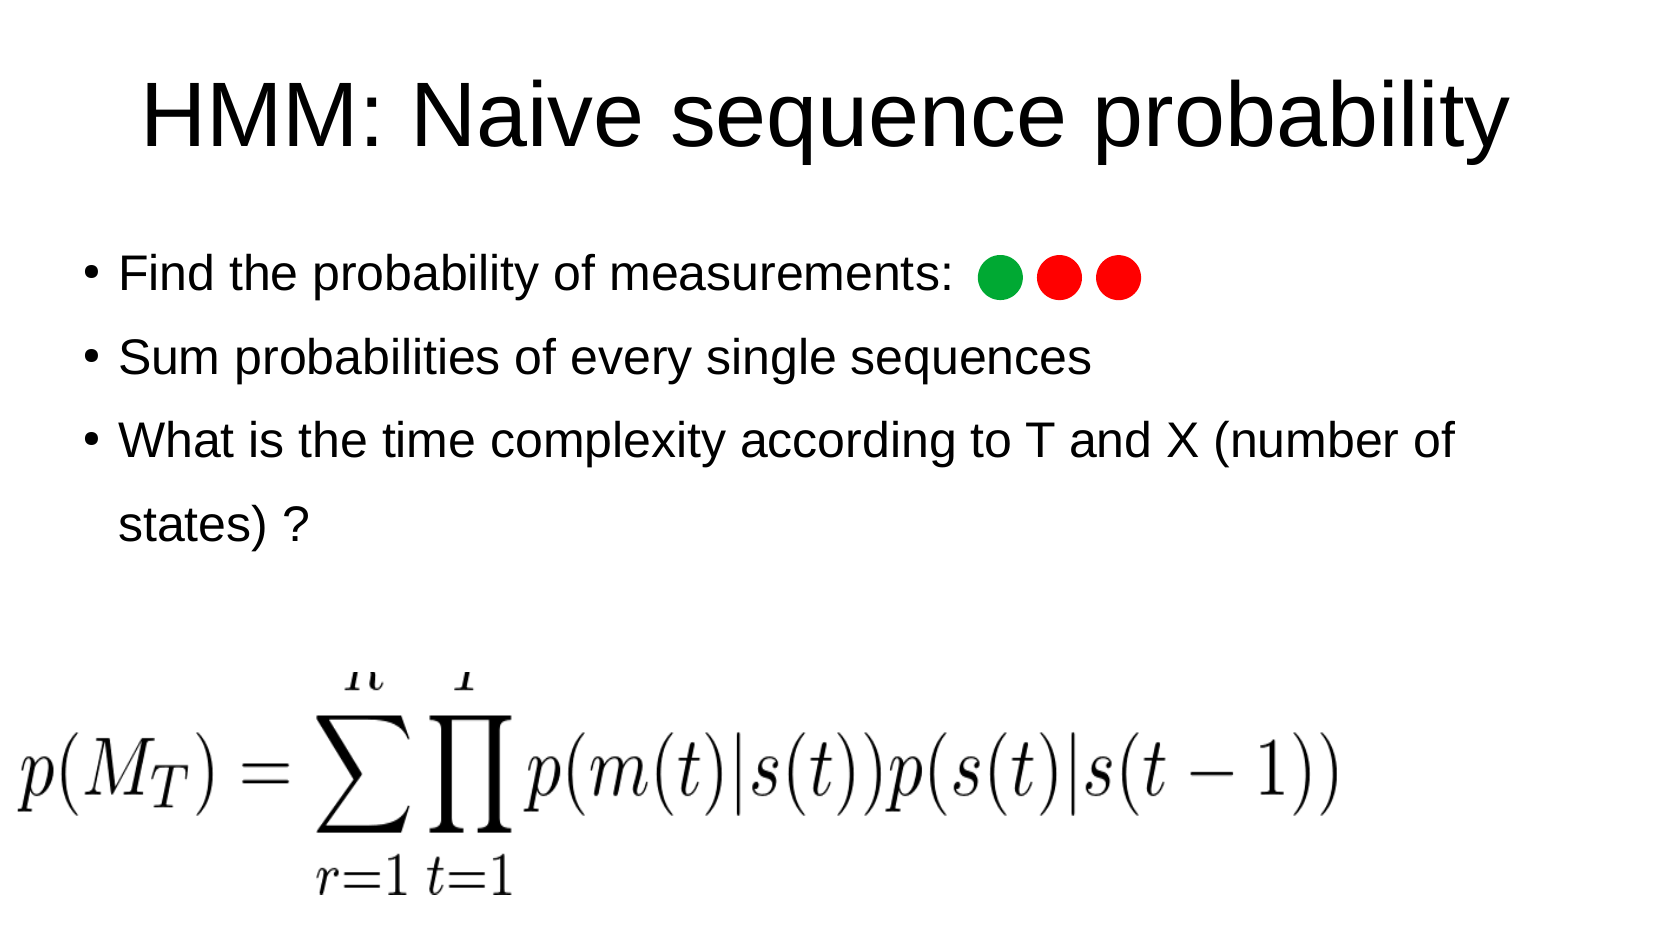

# HMM: Naive sequence probability
Find the probability of measurements:
Sum probabilities of every single sequences
What is the time complexity according to T and X (number of states) ?